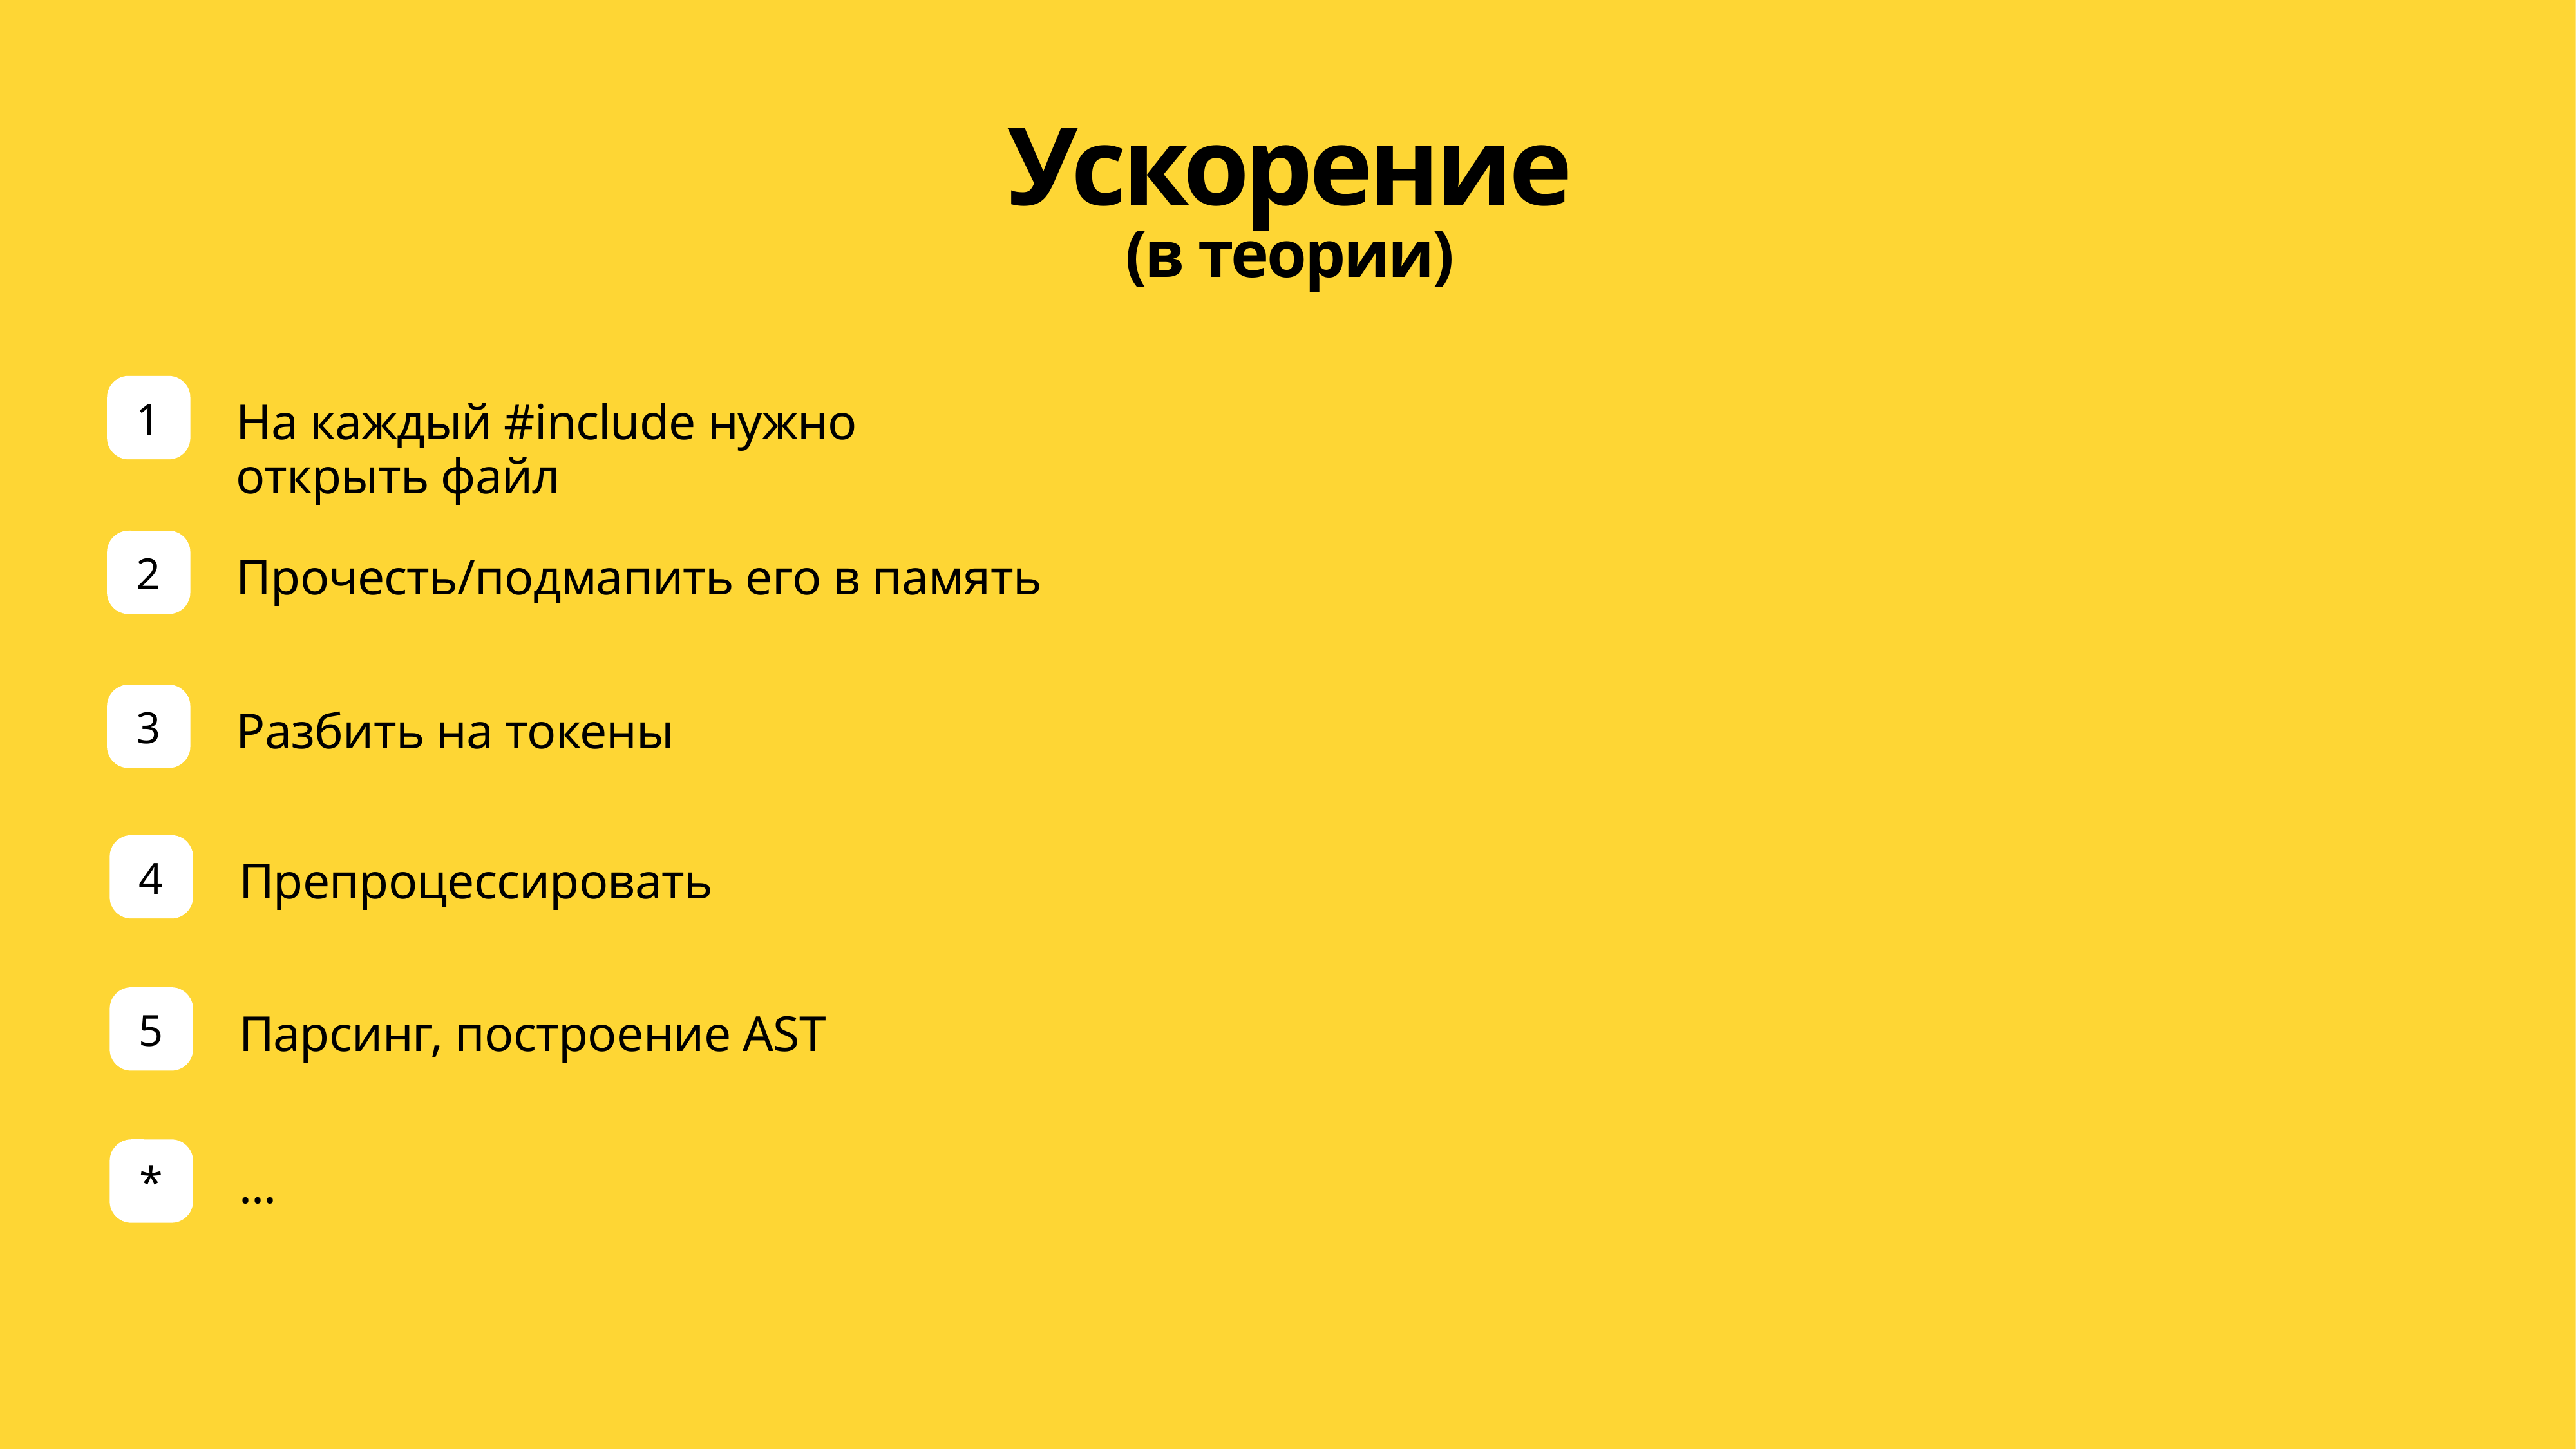

Ускорение
# (в теории)
1
На каждый #include нужно открыть файл
2
Прочесть/подмапить его в память
3
Разбить на токены
4
Препроцессировать
5
Парсинг, построение AST
*
...